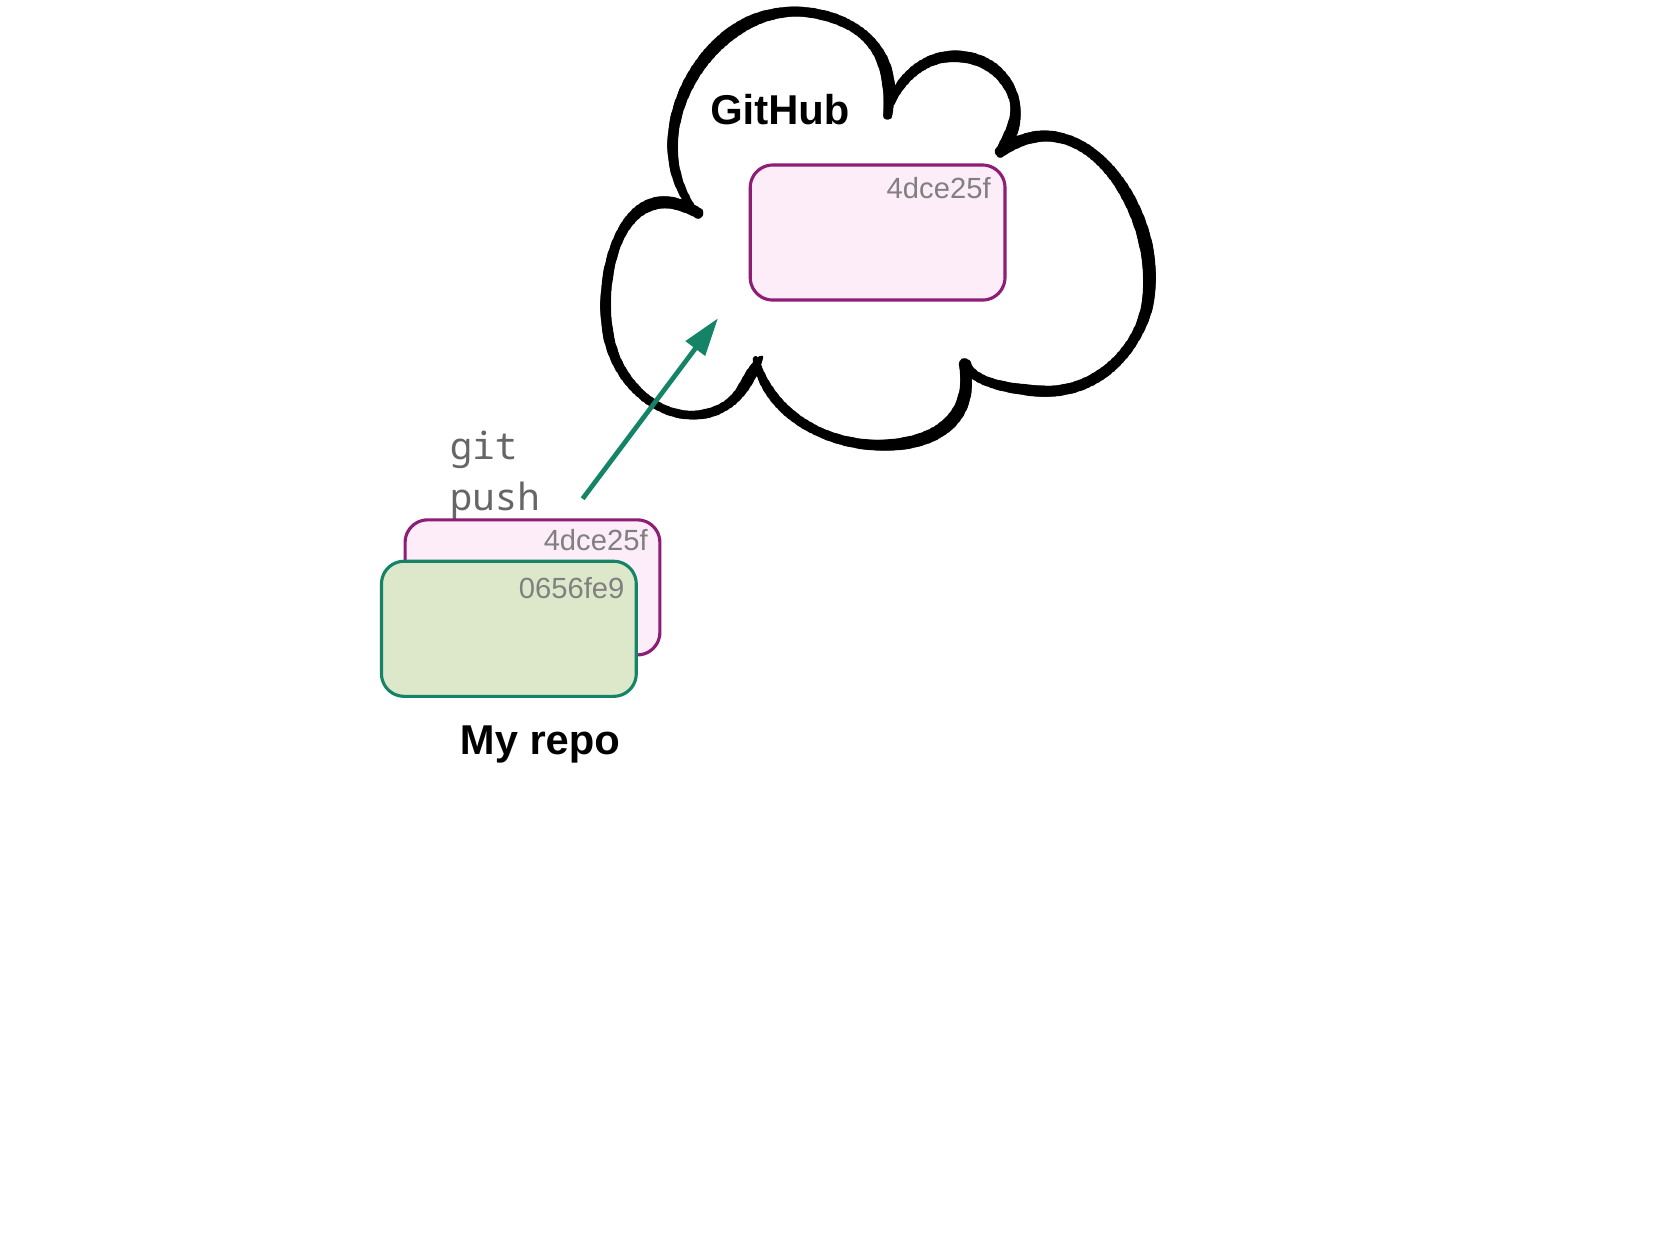

GitHub
4dce25f
git push
4dce25f
0656fe9
My repo